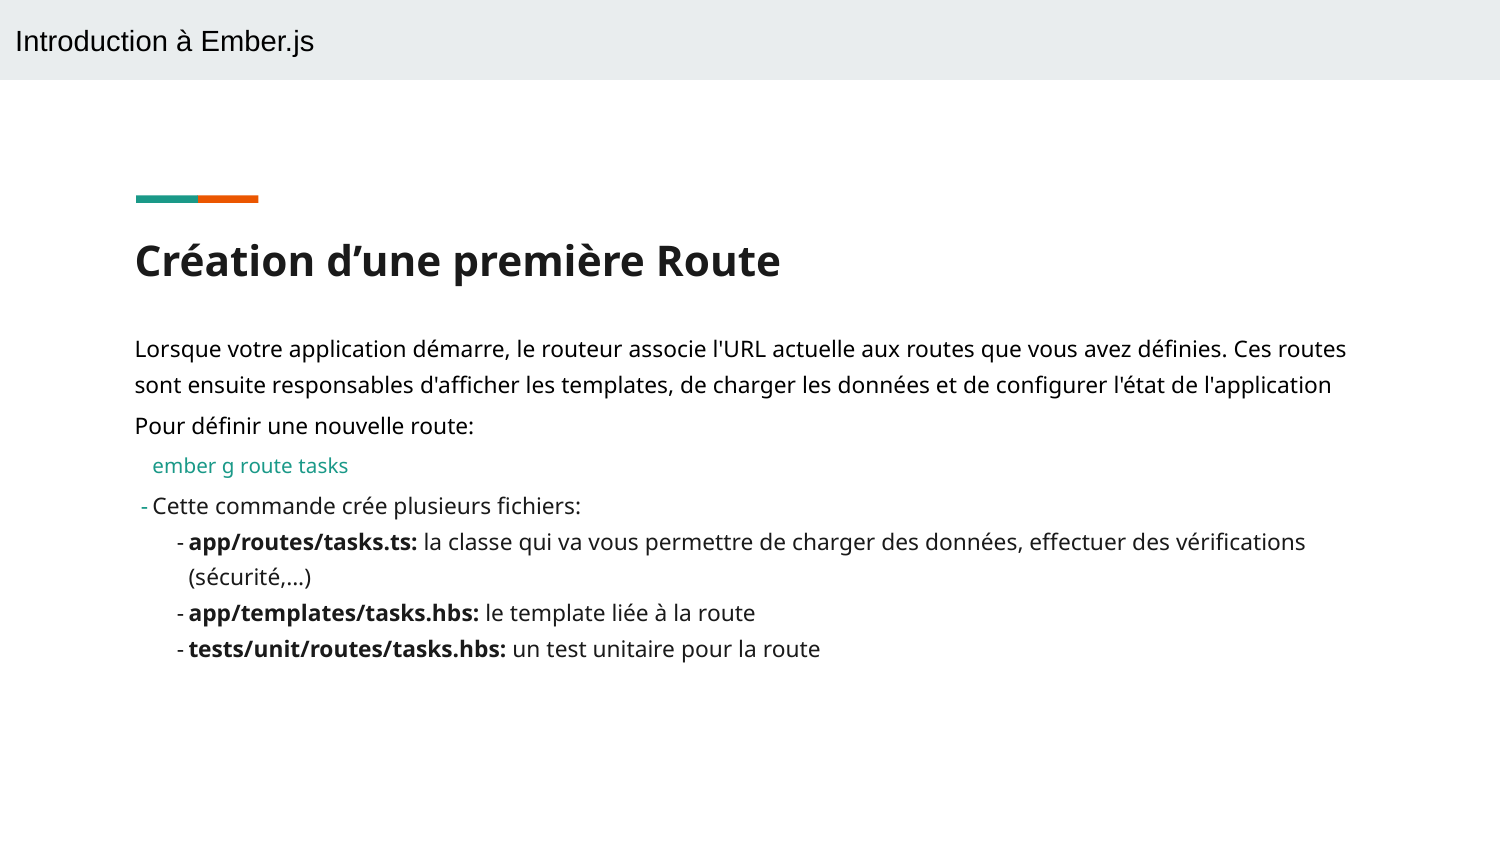

# Création d’une première Route
Lorsque votre application démarre, le routeur associe l'URL actuelle aux routes que vous avez définies. Ces routes sont ensuite responsables d'afficher les templates, de charger les données et de configurer l'état de l'application
Pour définir une nouvelle route:
ember g route tasks
Cette commande crée plusieurs fichiers:
app/routes/tasks.ts: la classe qui va vous permettre de charger des données, effectuer des vérifications (sécurité,...)
app/templates/tasks.hbs: le template liée à la route
tests/unit/routes/tasks.hbs: un test unitaire pour la route